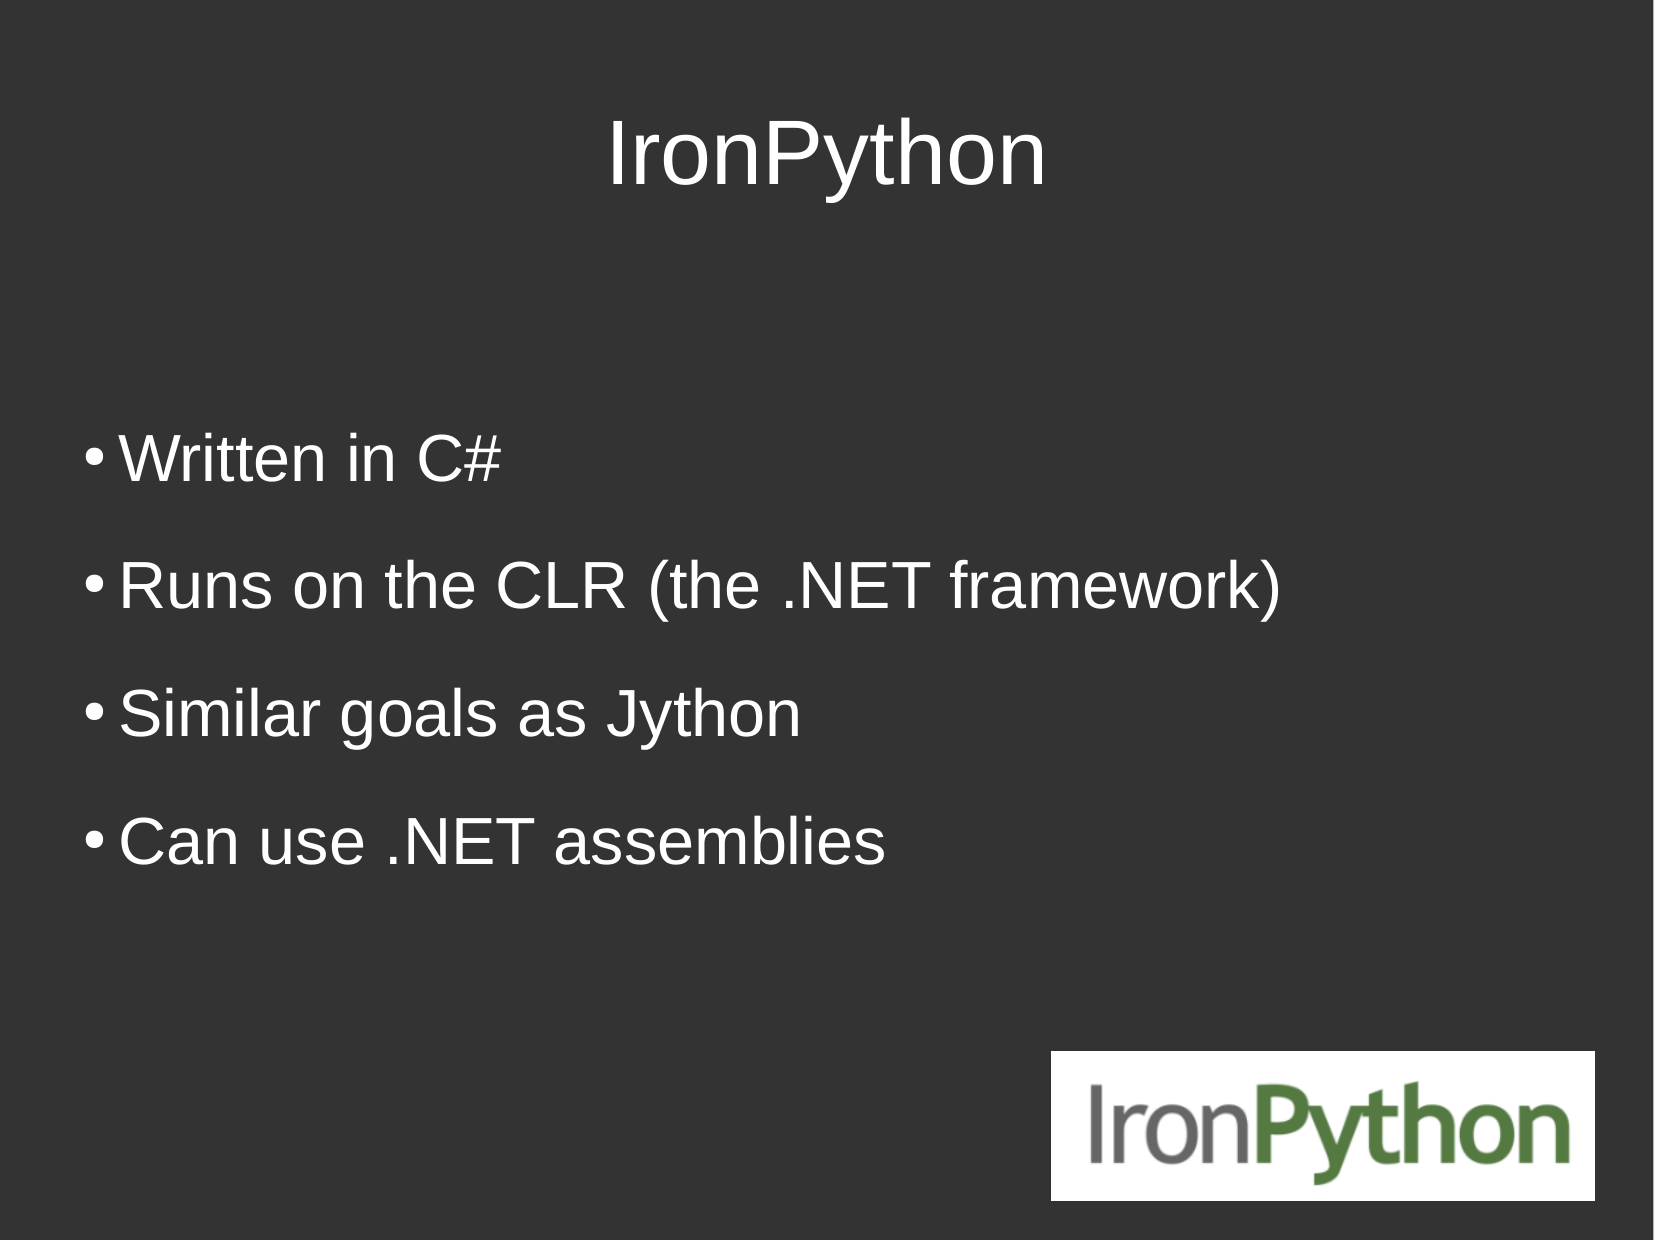

# IronPython
Written in C#
Runs on the CLR (the .NET framework)
Similar goals as Jython
Can use .NET assemblies